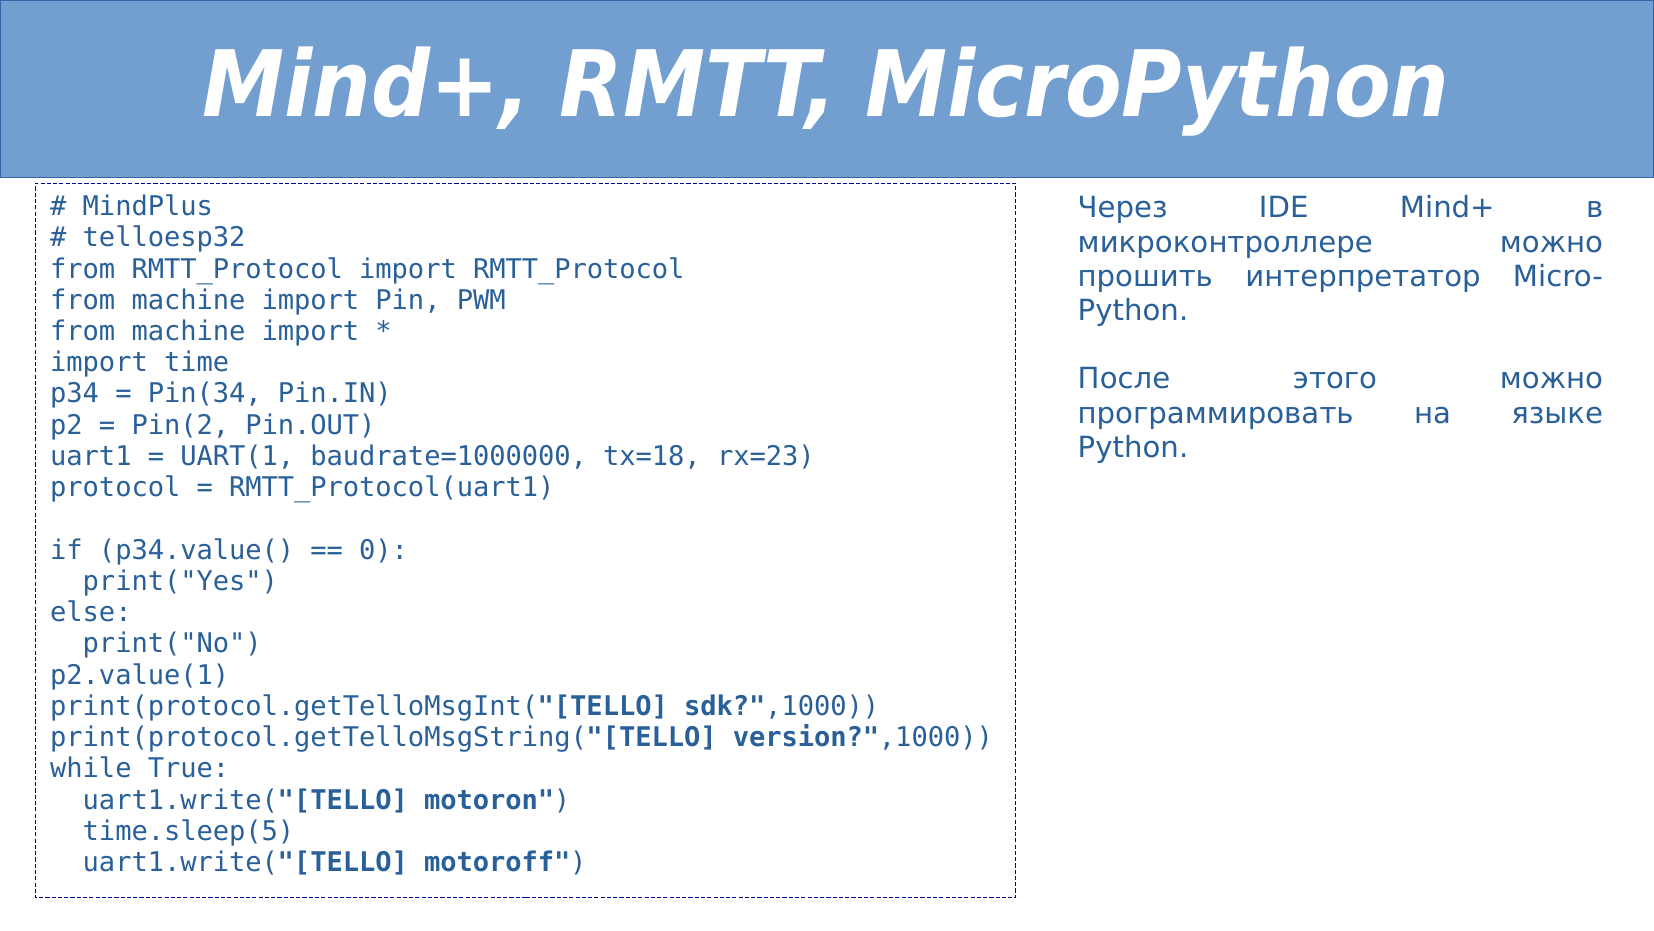

Mind+, RMTT, MicroPython
# MindPlus
# telloesp32
from RMTT_Protocol import RMTT_Protocol
from machine import Pin, PWM
from machine import *
import time
p34 = Pin(34, Pin.IN)
p2 = Pin(2, Pin.OUT)
uart1 = UART(1, baudrate=1000000, tx=18, rx=23)
protocol = RMTT_Protocol(uart1)
if (p34.value() == 0):
 print("Yes")
else:
 print("No")
p2.value(1)
print(protocol.getTelloMsgInt("[TELLO] sdk?",1000))
print(protocol.getTelloMsgString("[TELLO] version?",1000))
while True:
 uart1.write("[TELLO] motoron")
 time.sleep(5)
 uart1.write("[TELLO] motoroff")
Через IDE Mind+ в микроконтроллере можно прошить интерпретатор Micro-Python.
После этого можно программировать на языке Python.